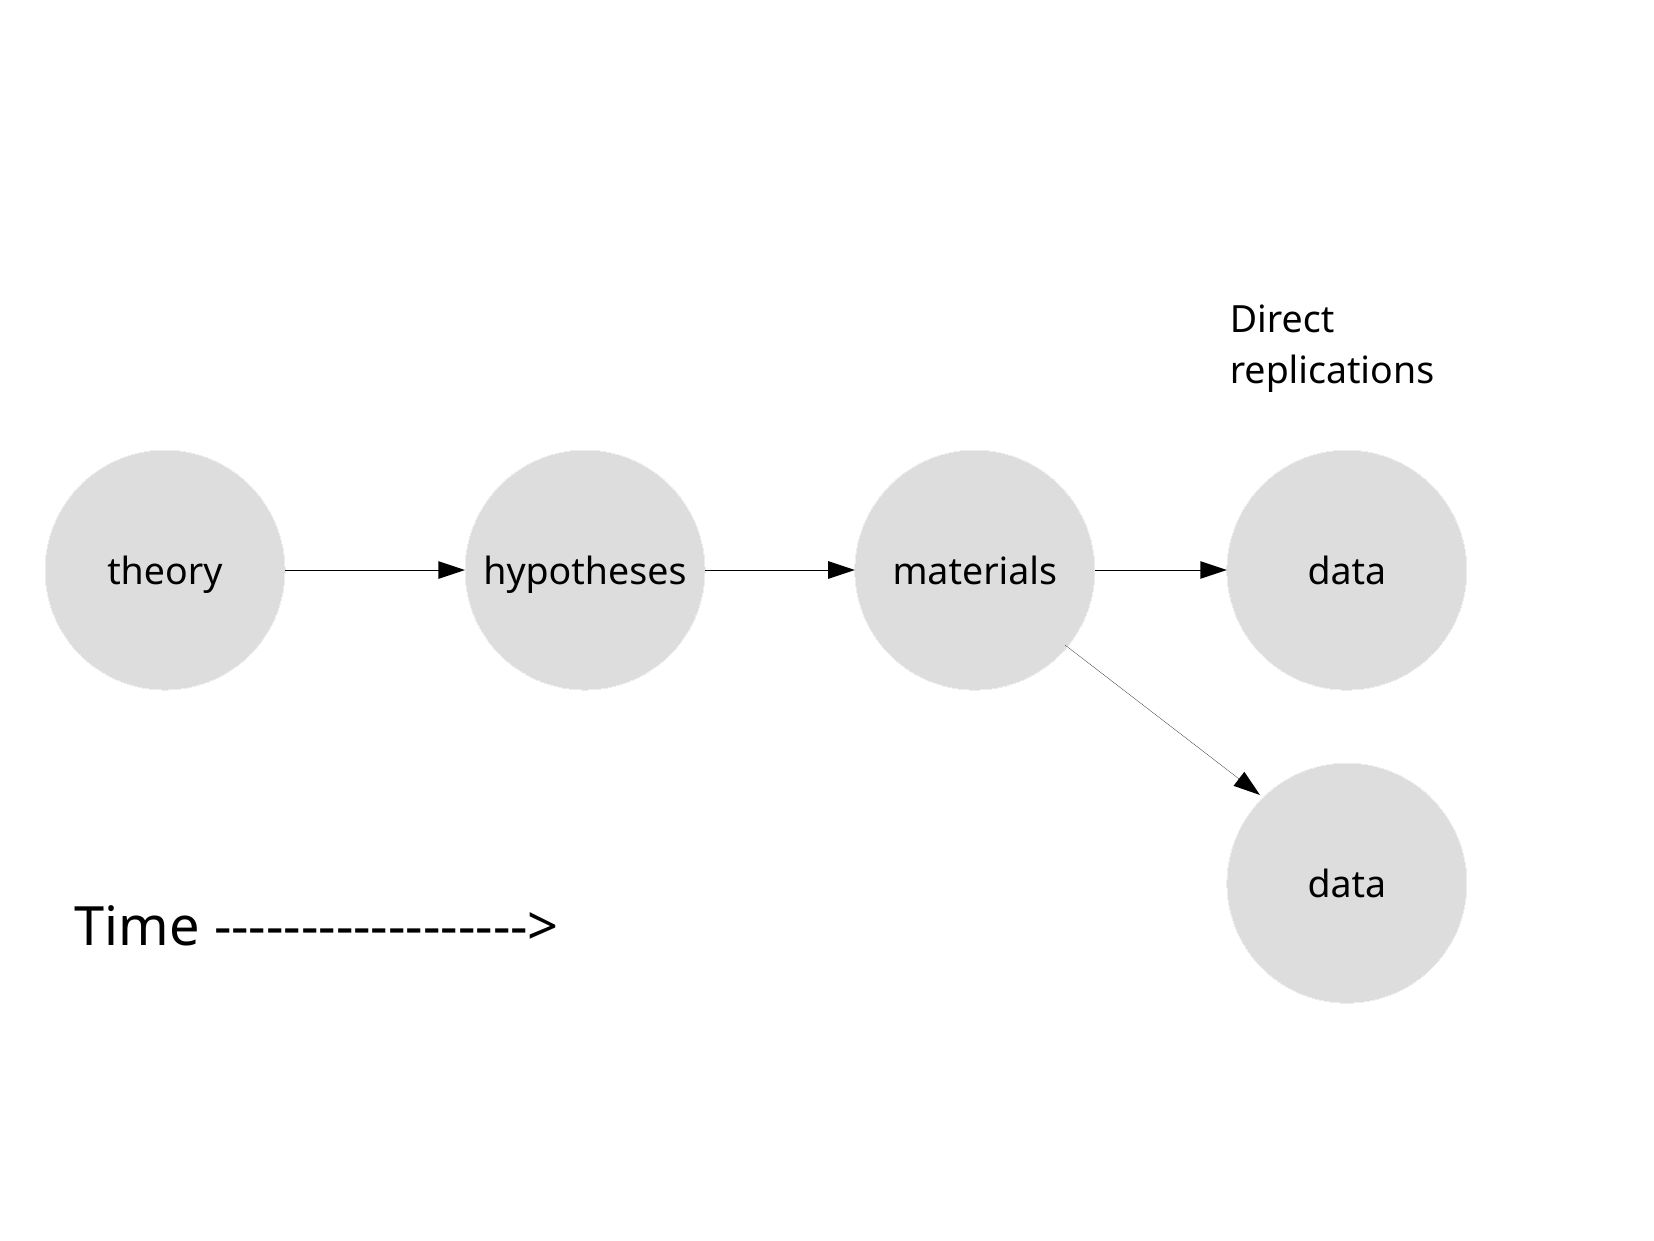

Direct replications
theory
hypotheses
materials
data
data
Time ------------------>